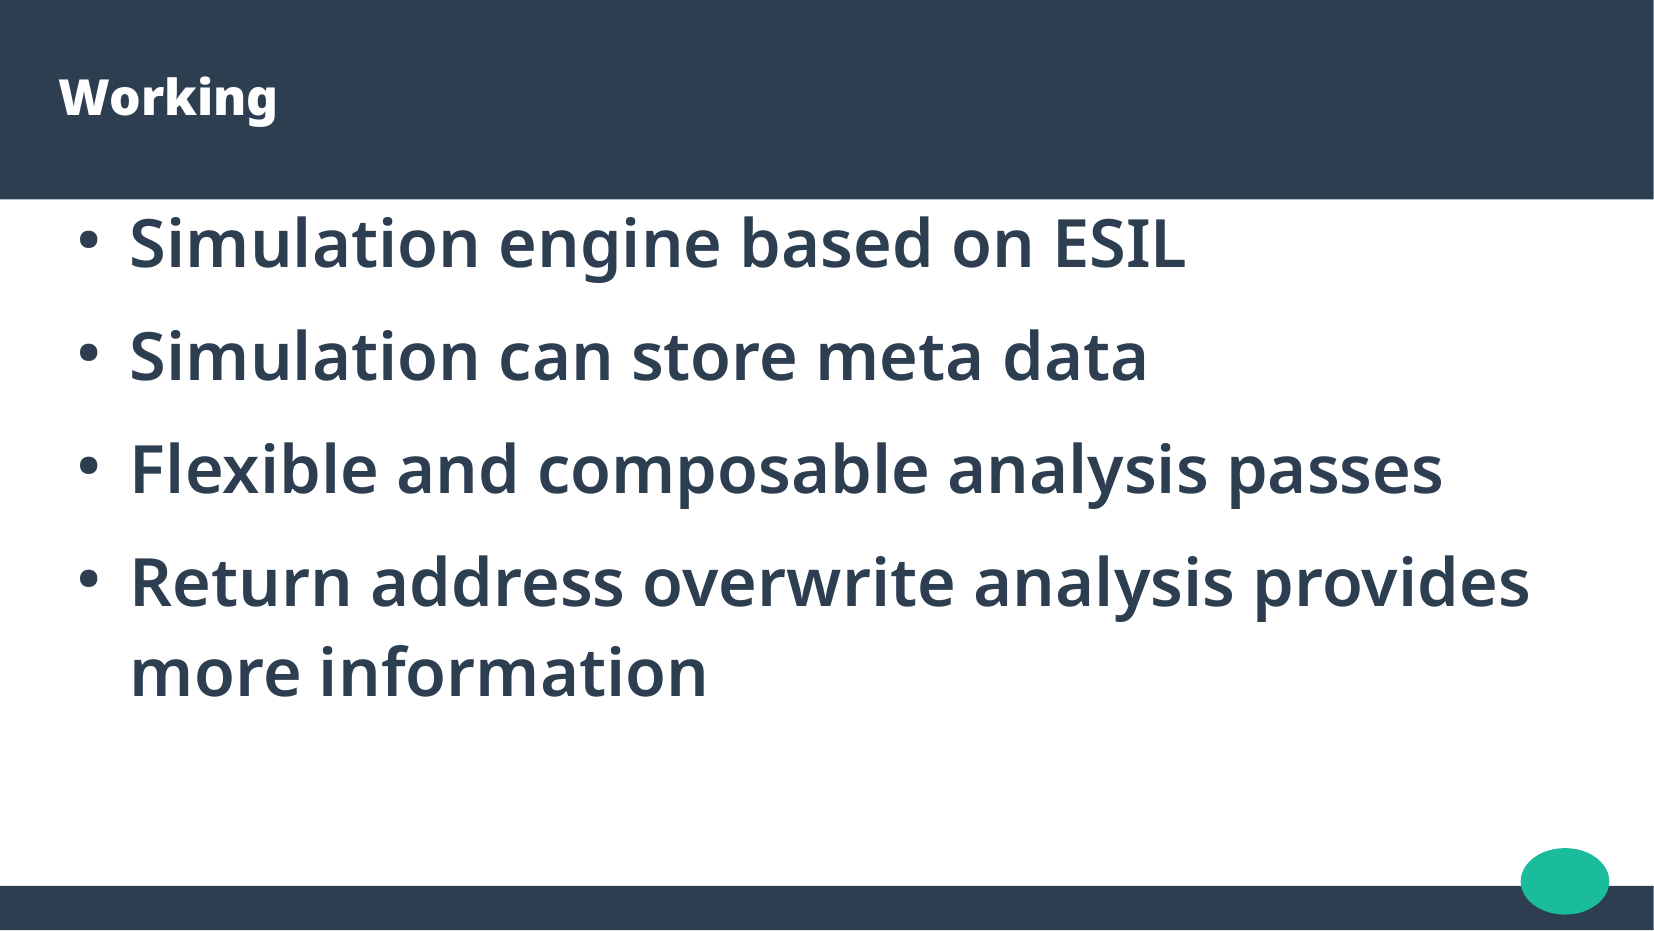

# Working
Simulation engine based on ESIL
Simulation can store meta data
Flexible and composable analysis passes
Return address overwrite analysis provides more information